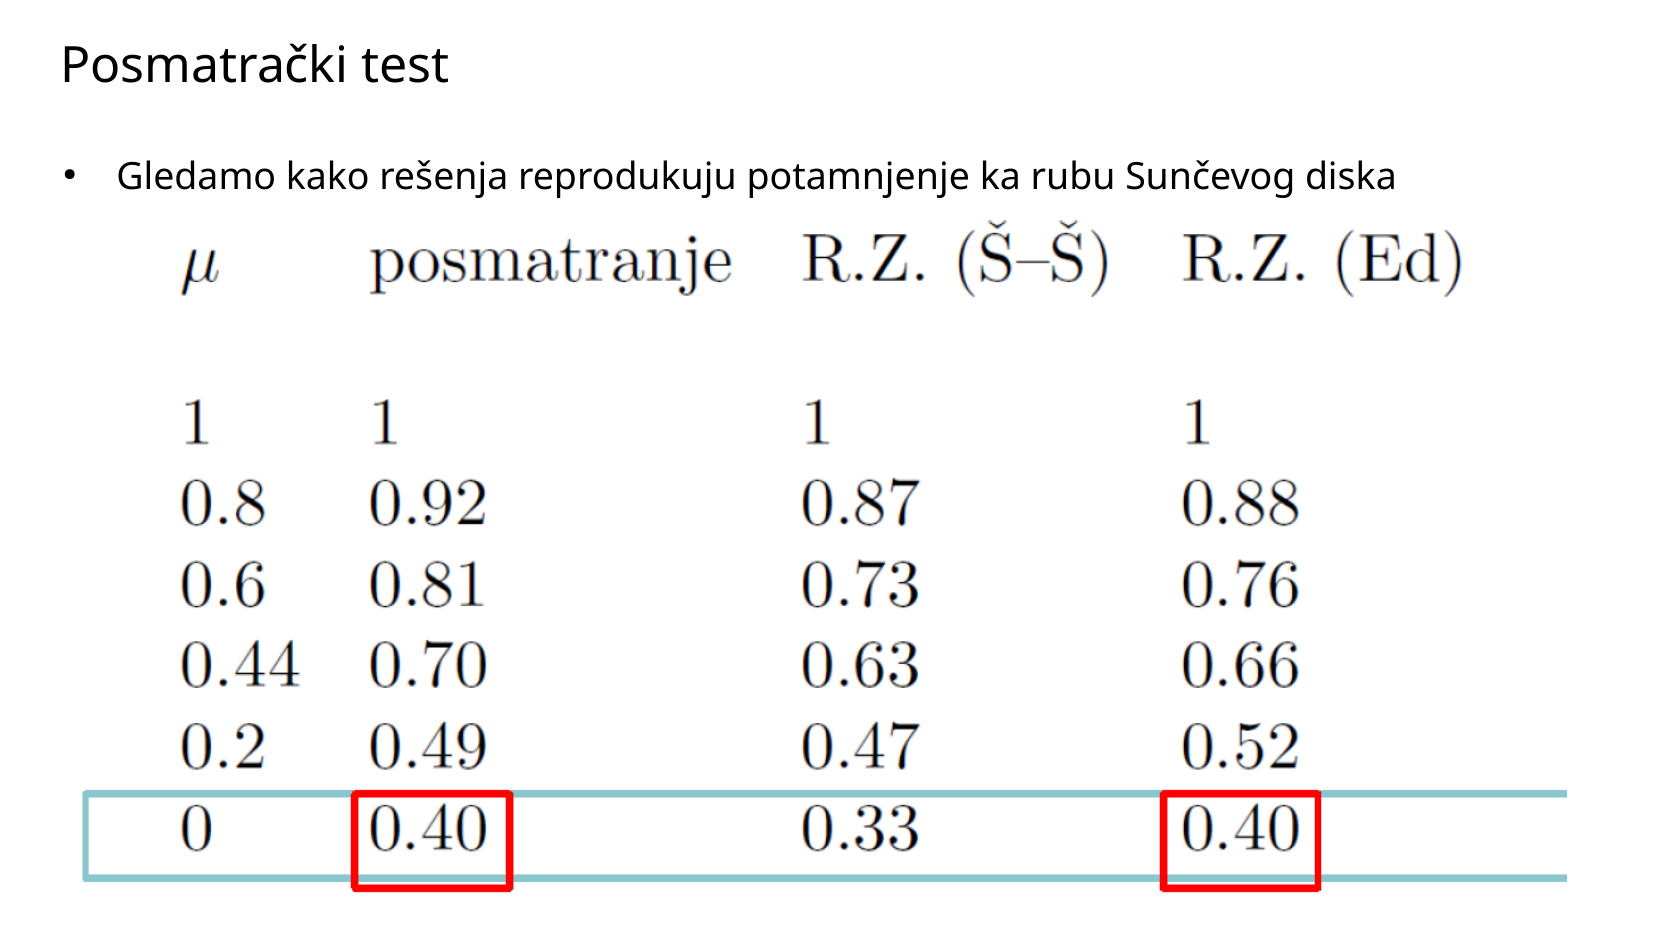

# Posmatrački test
Gledamo kako rešenja reprodukuju potamnjenje ka rubu Sunčevog diska